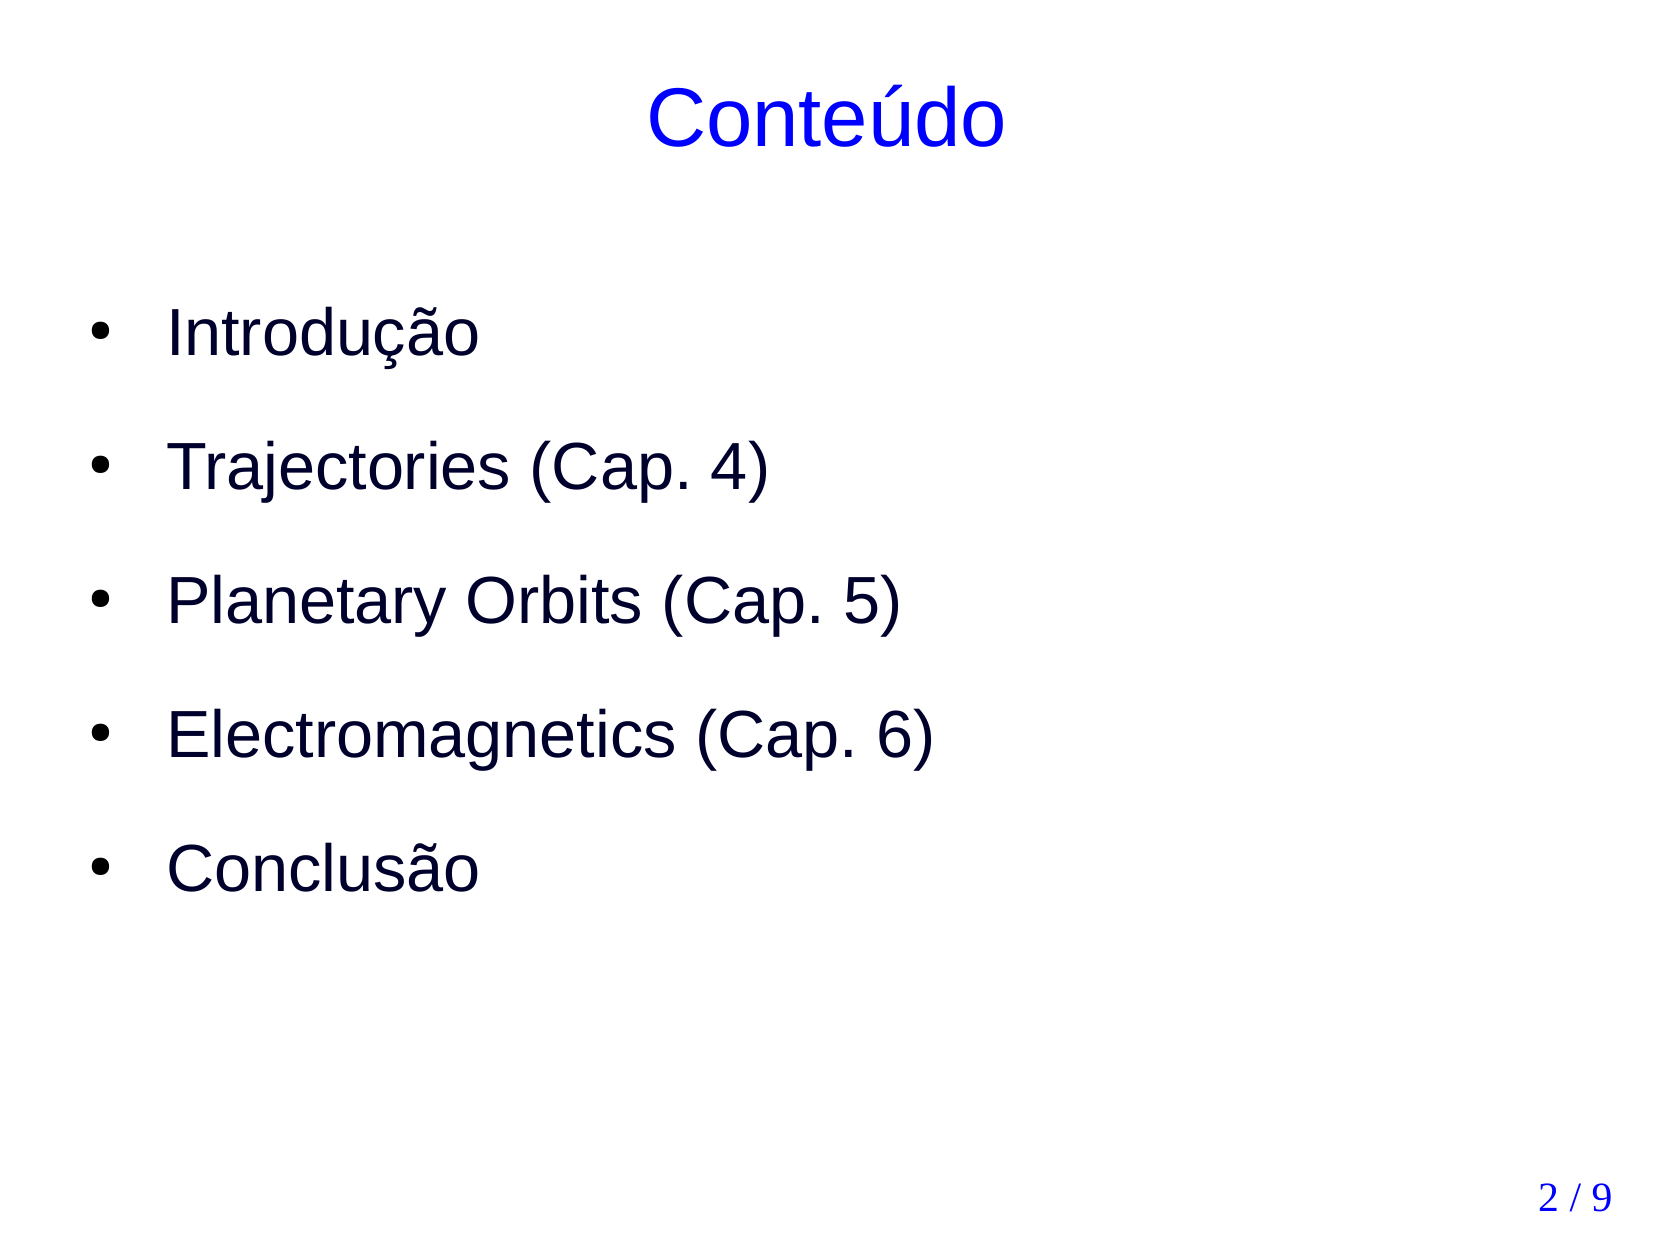

# Conteúdo
 Introdução
 Trajectories (Cap. 4)
 Planetary Orbits (Cap. 5)
 Electromagnetics (Cap. 6)
 Conclusão
2